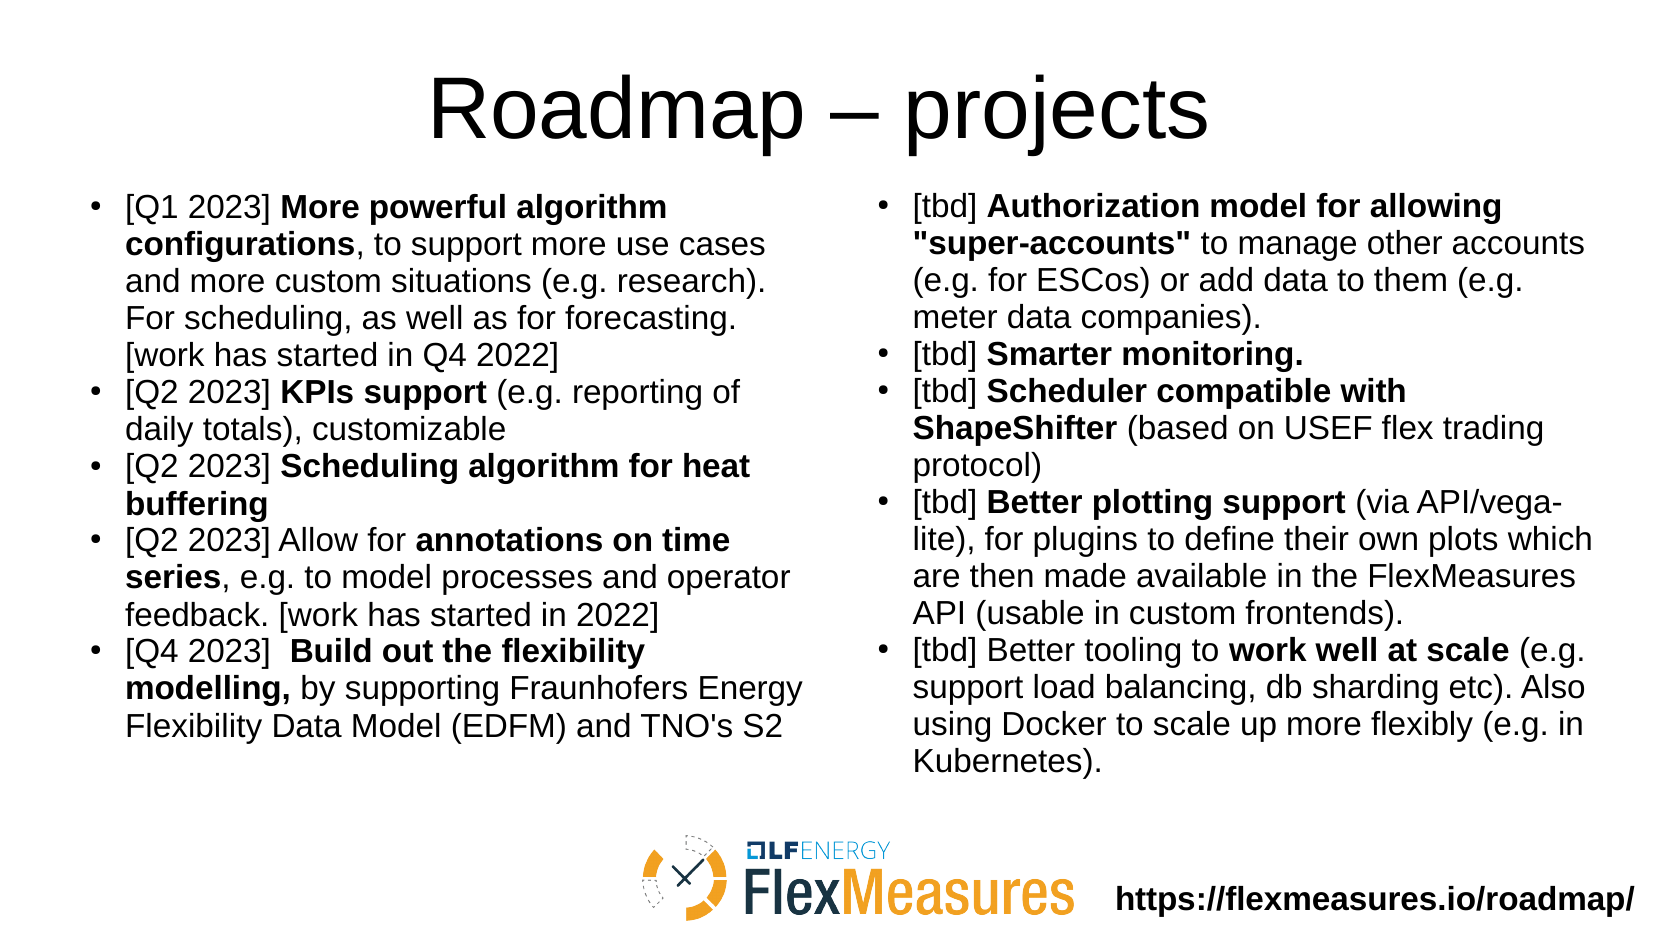

# Roadmap – projects
[tbd] Authorization model for allowing "super-accounts" to manage other accounts (e.g. for ESCos) or add data to them (e.g. meter data companies).
[tbd] Smarter monitoring.
[tbd] Scheduler compatible with ShapeShifter (based on USEF flex trading protocol)
[tbd] Better plotting support (via API/vega-lite), for plugins to define their own plots which are then made available in the FlexMeasures API (usable in custom frontends).
[tbd] Better tooling to work well at scale (e.g. support load balancing, db sharding etc). Also using Docker to scale up more flexibly (e.g. in Kubernetes).
[Q1 2023] More powerful algorithm configurations, to support more use cases and more custom situations (e.g. research). For scheduling, as well as for forecasting. [work has started in Q4 2022]
[Q2 2023] KPIs support (e.g. reporting of daily totals), customizable
[Q2 2023] Scheduling algorithm for heat buffering
[Q2 2023] Allow for annotations on time series, e.g. to model processes and operator feedback. [work has started in 2022]
[Q4 2023] Build out the flexibility modelling, by supporting Fraunhofers Energy Flexibility Data Model (EDFM) and TNO's S2
https://flexmeasures.io/roadmap/